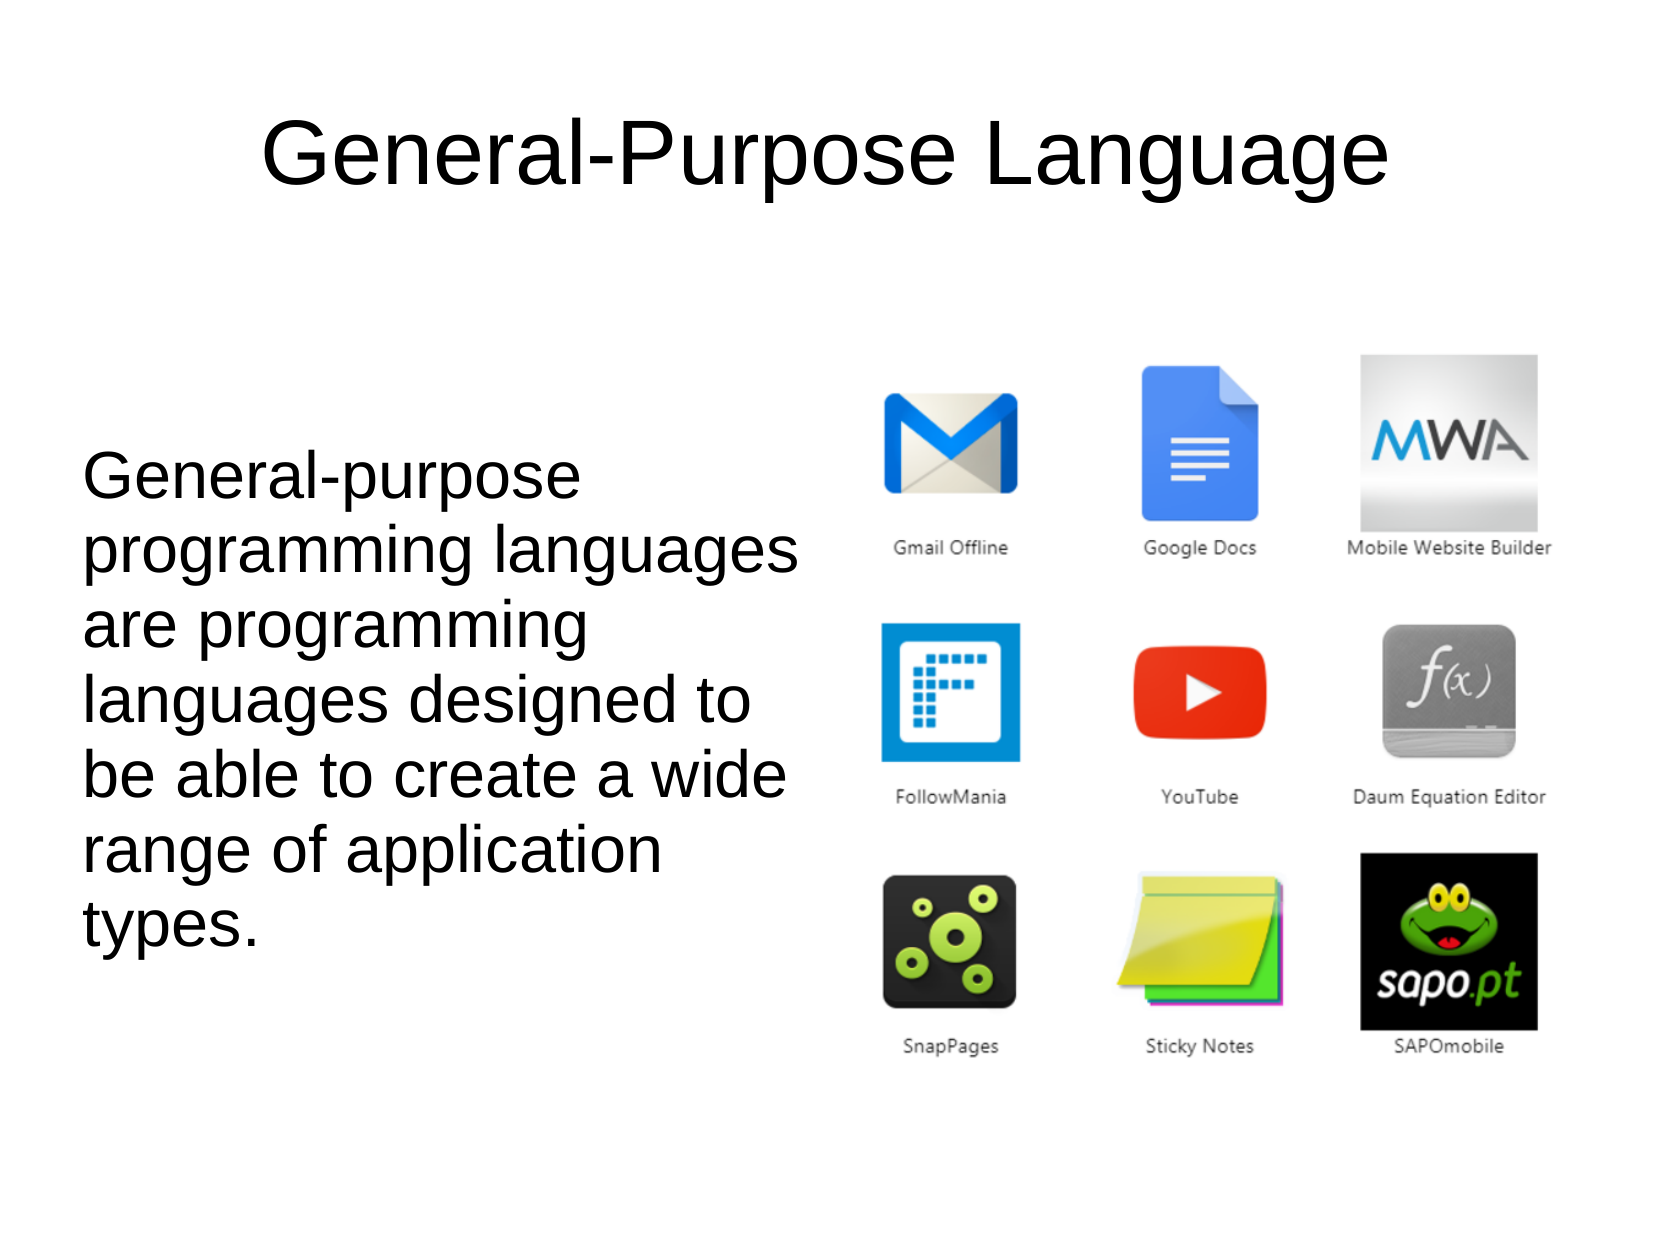

# General-Purpose Language
General-purpose
programming languages
are programming
languages designed to
be able to create a wide
range of application
types.